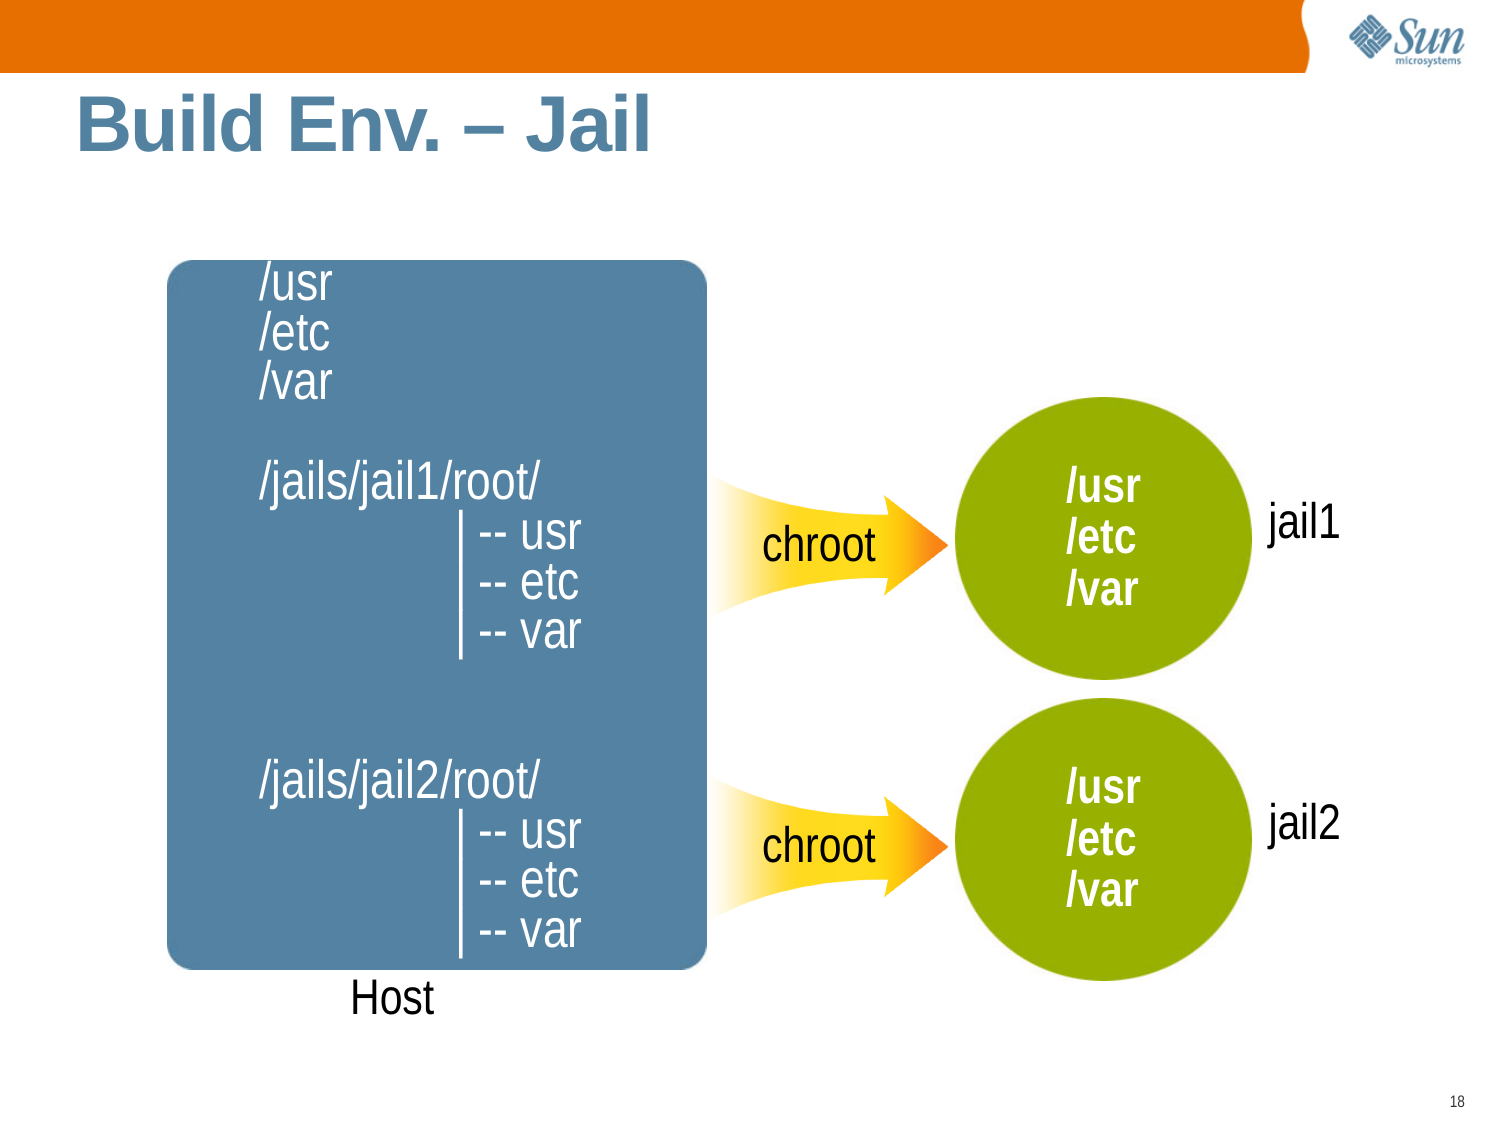

# Build Env. – Jail
/usr
/etc
/var
/jails/jail1/root/
 | -- usr
 | -- etc
 | -- var
/jails/jail2/root/
 | -- usr
 | -- etc
 | -- var
/usr
/etc
/var
chroot
jail1
/usr
/etc
/var
chroot
jail2
Host